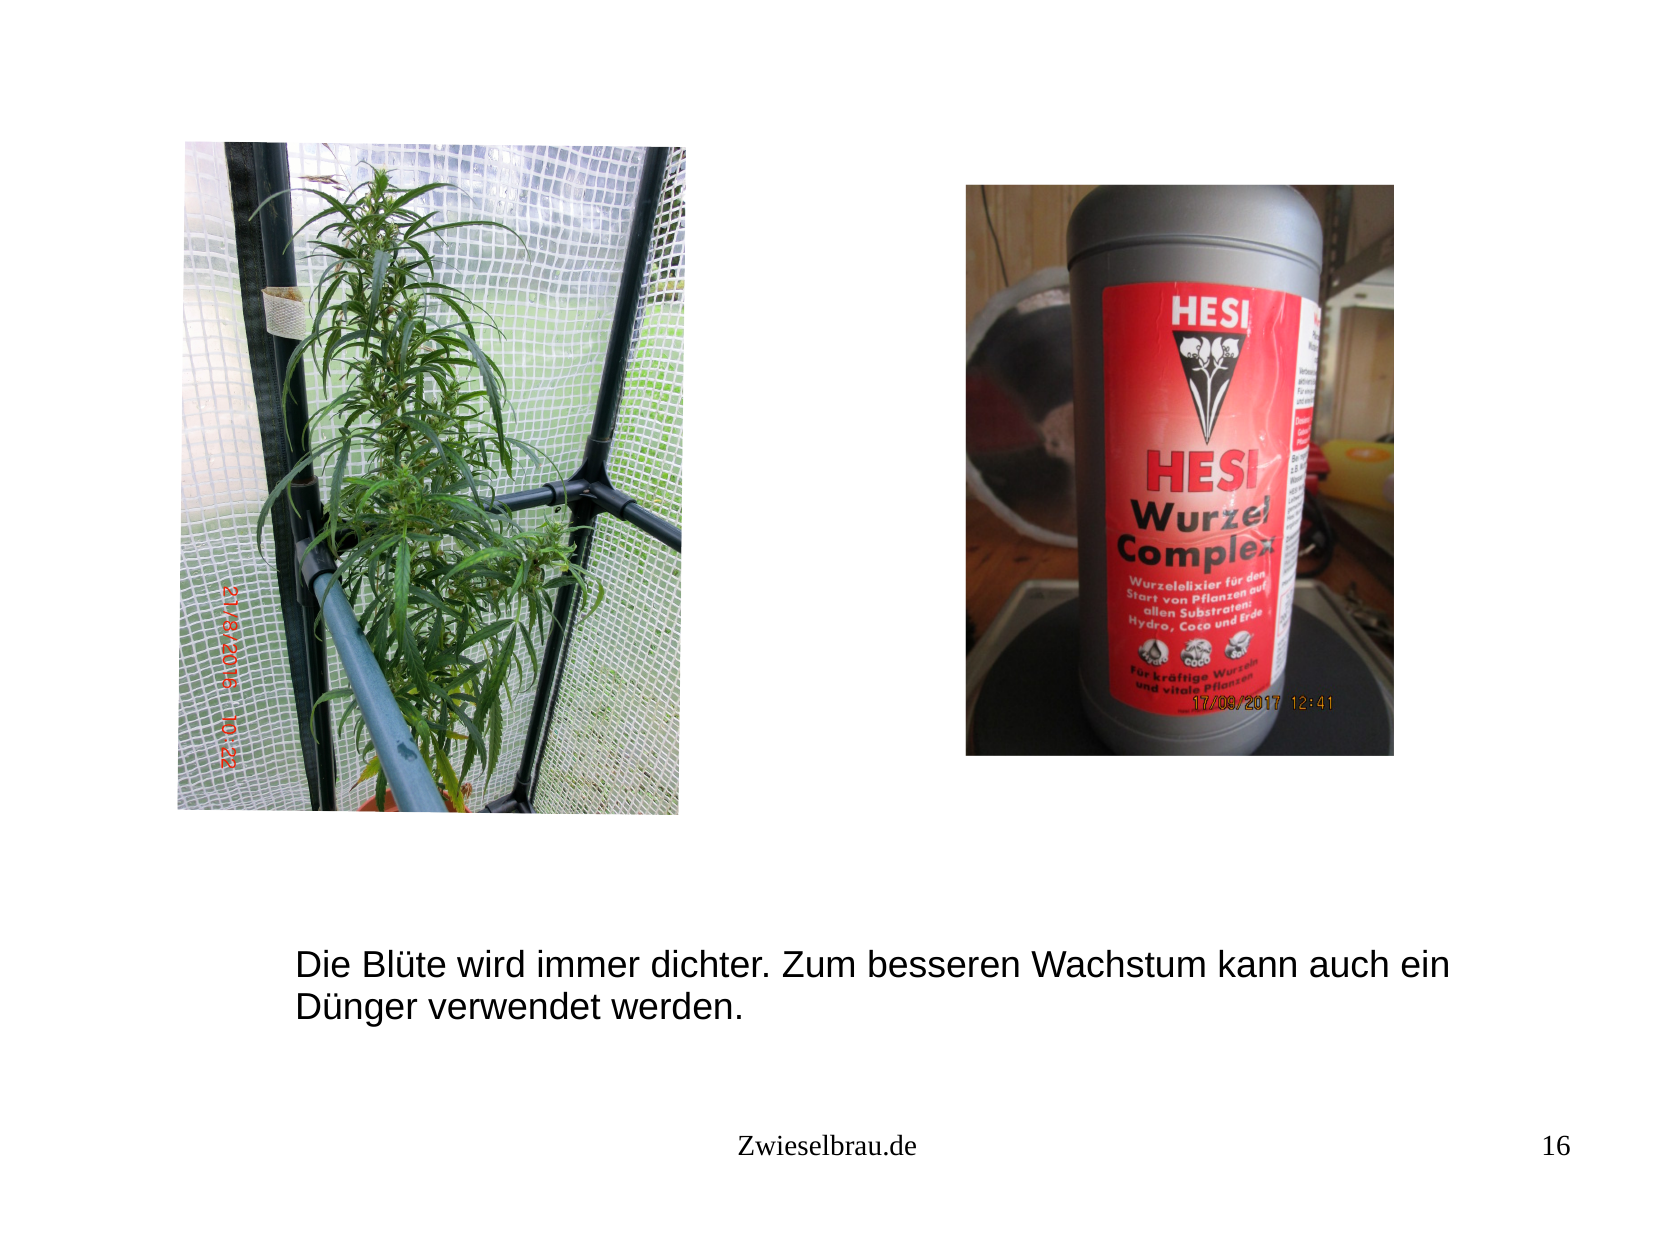

Die Blüte wird immer dichter. Zum besseren Wachstum kann auch ein Dünger verwendet werden.
Zwieselbrau.de
16